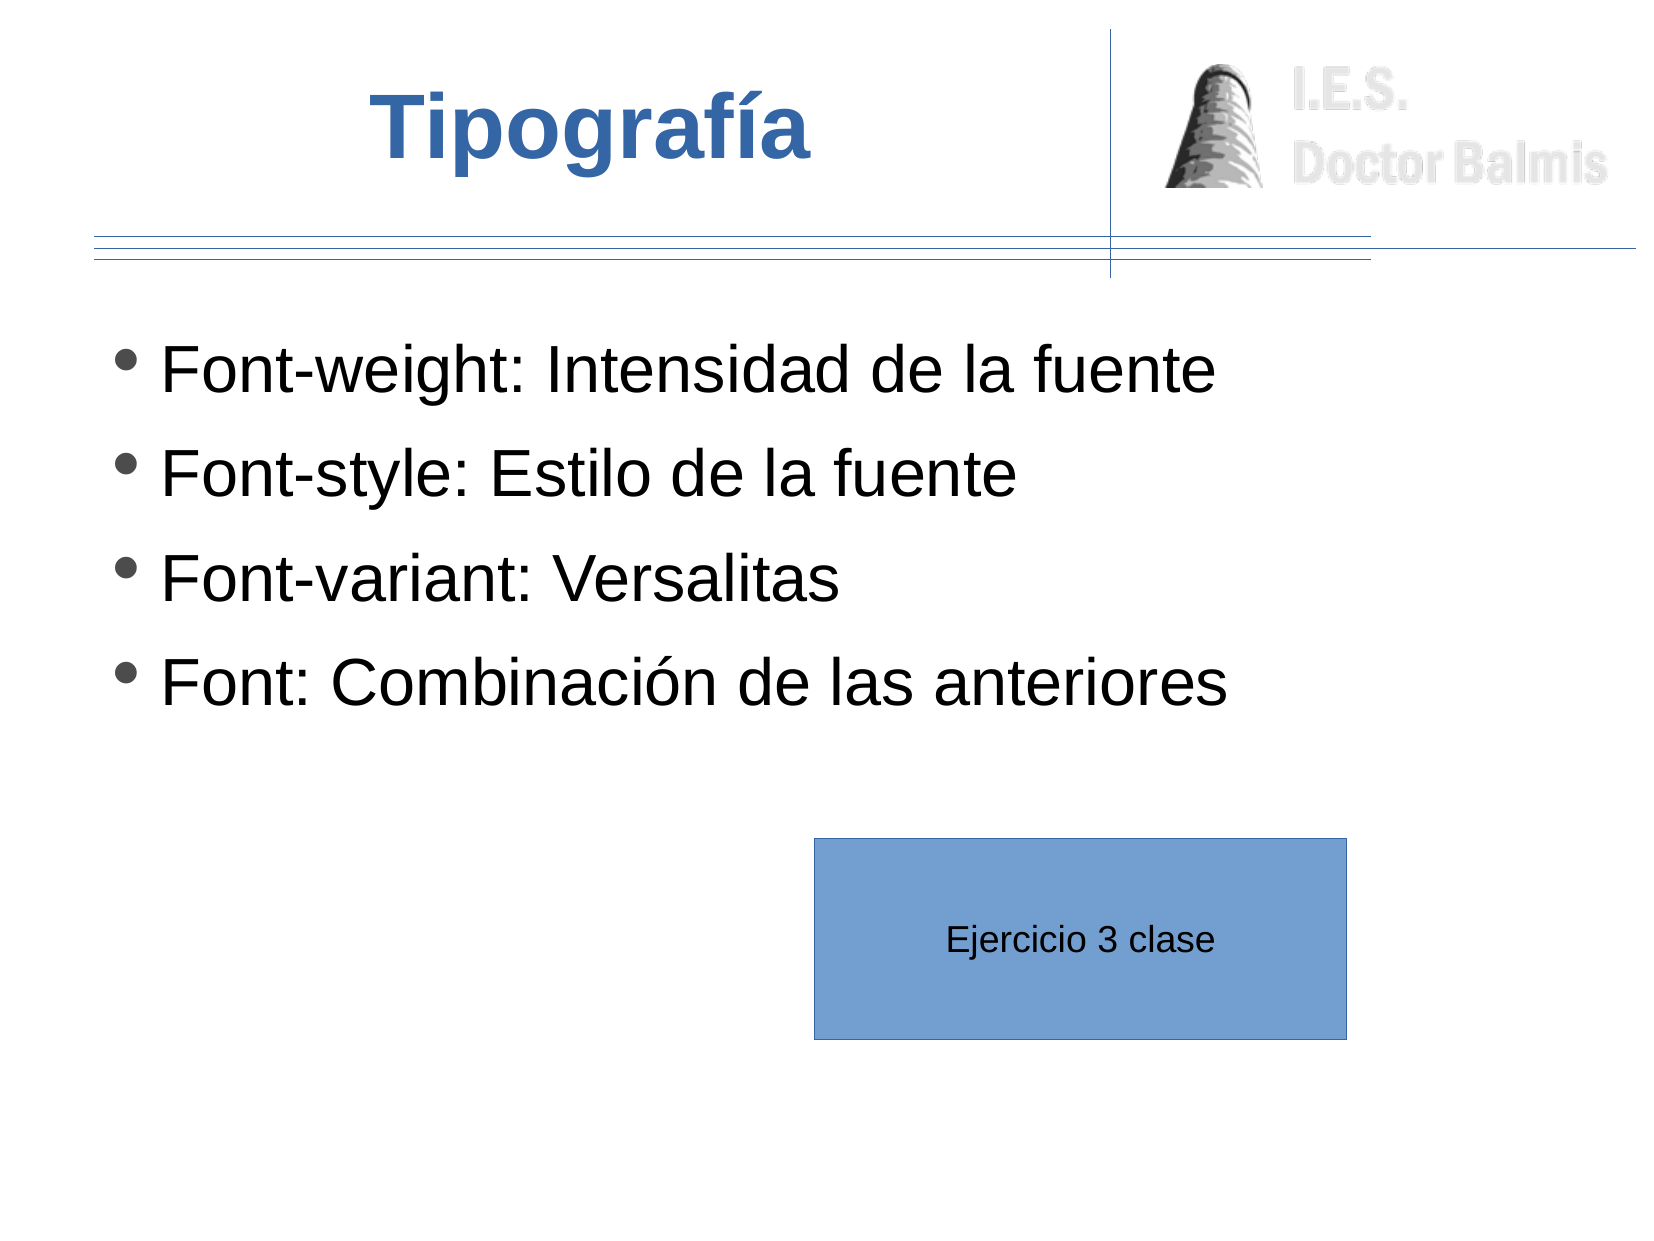

# Tipografía
 Font-weight: Intensidad de la fuente
 Font-style: Estilo de la fuente
 Font-variant: Versalitas
 Font: Combinación de las anteriores
Ejercicio 3 clase